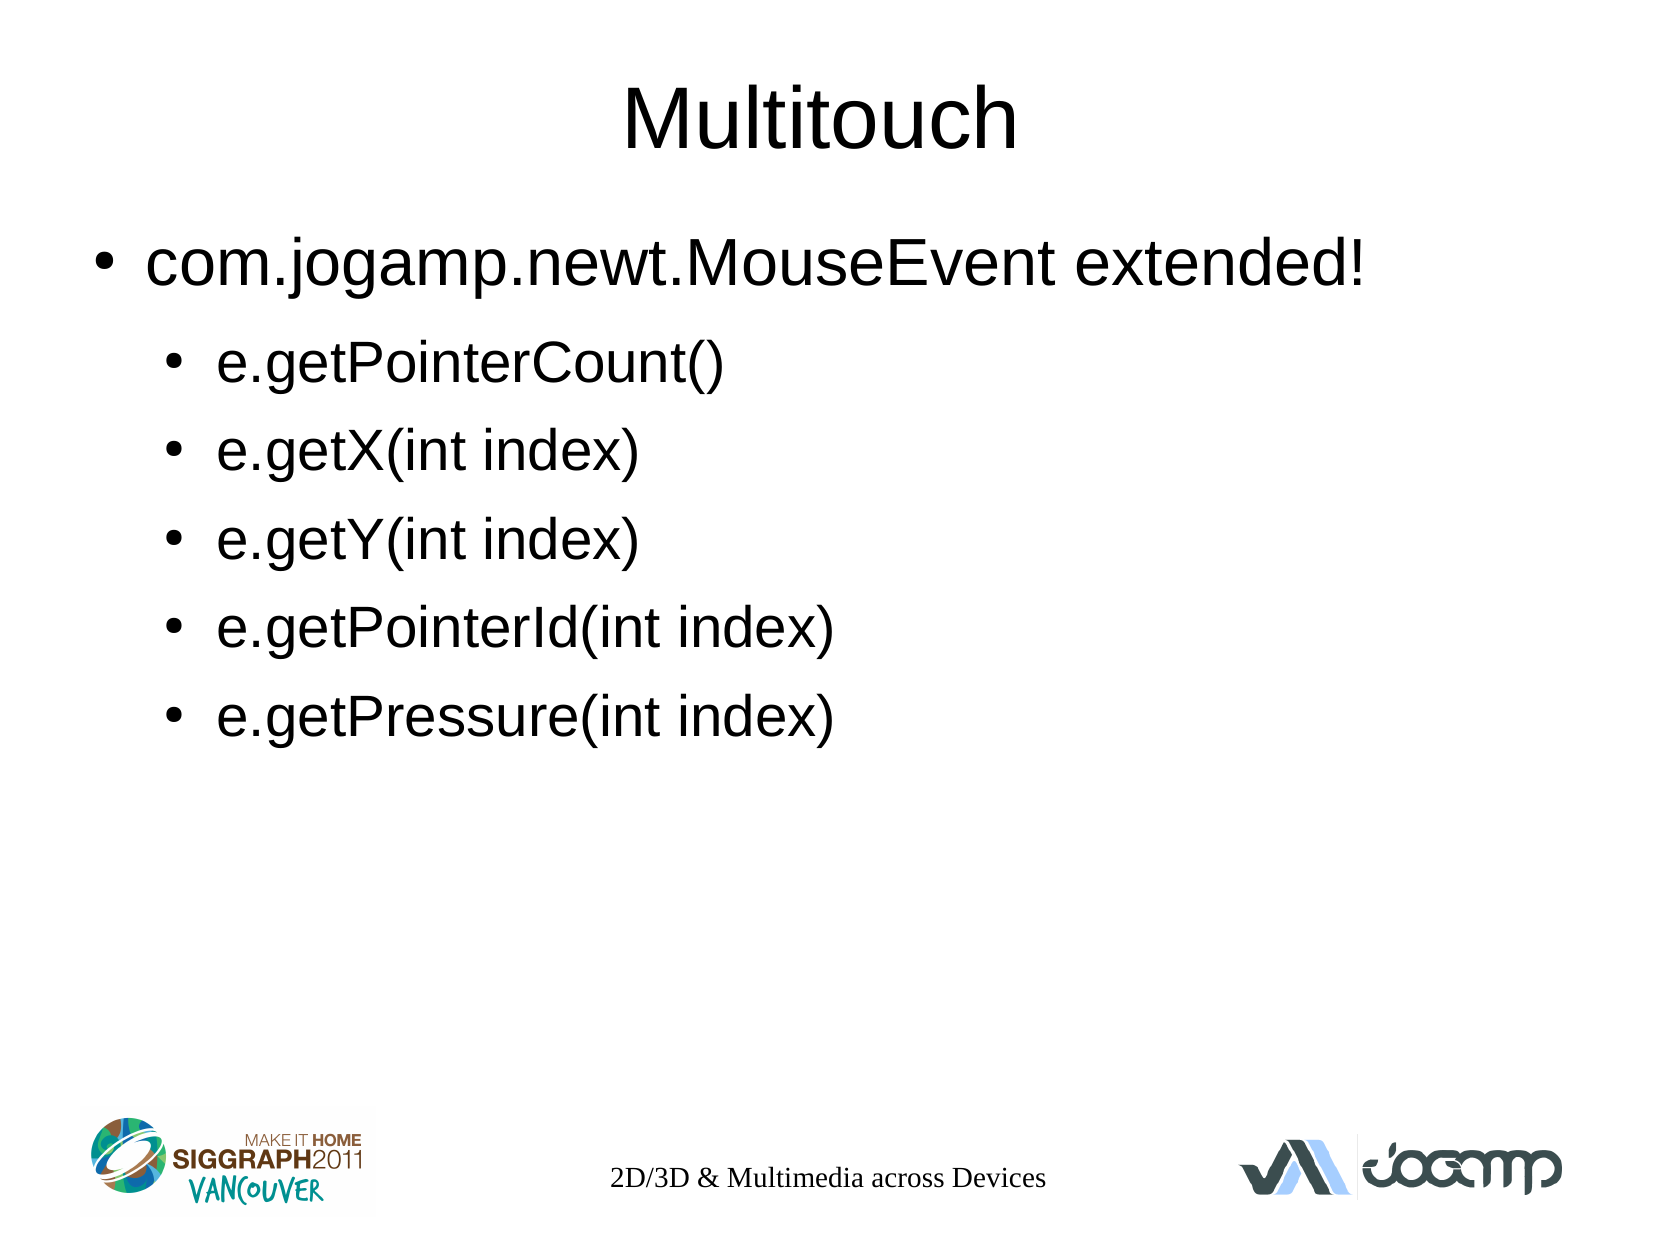

# Multitouch
com.jogamp.newt.MouseEvent extended!
e.getPointerCount()
e.getX(int index)
e.getY(int index)
e.getPointerId(int index)
e.getPressure(int index)
2D/3D & Multimedia across Devices